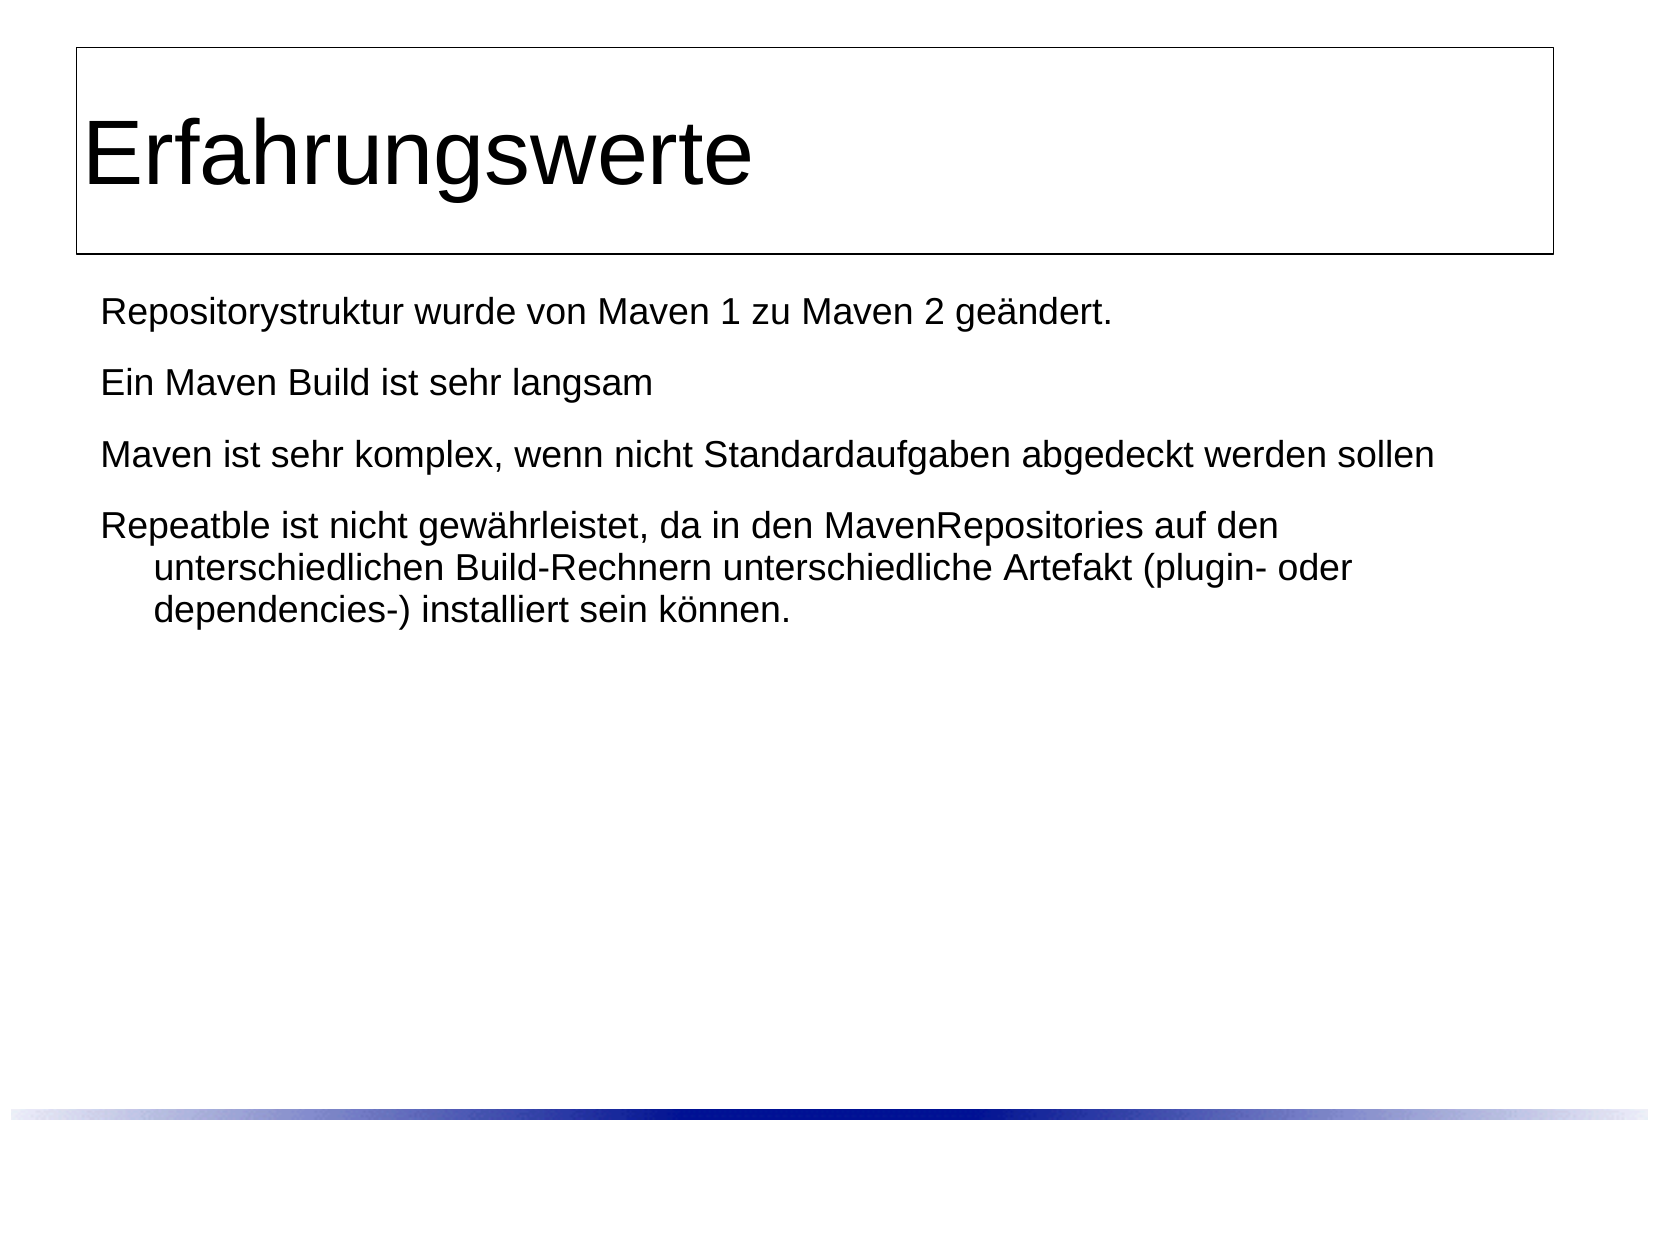

# Erfahrungswerte
Repositorystruktur wurde von Maven 1 zu Maven 2 geändert.
Ein Maven Build ist sehr langsam
Maven ist sehr komplex, wenn nicht Standardaufgaben abgedeckt werden sollen
Repeatble ist nicht gewährleistet, da in den MavenRepositories auf den unterschiedlichen Build-Rechnern unterschiedliche Artefakt (plugin- oder dependencies-) installiert sein können.